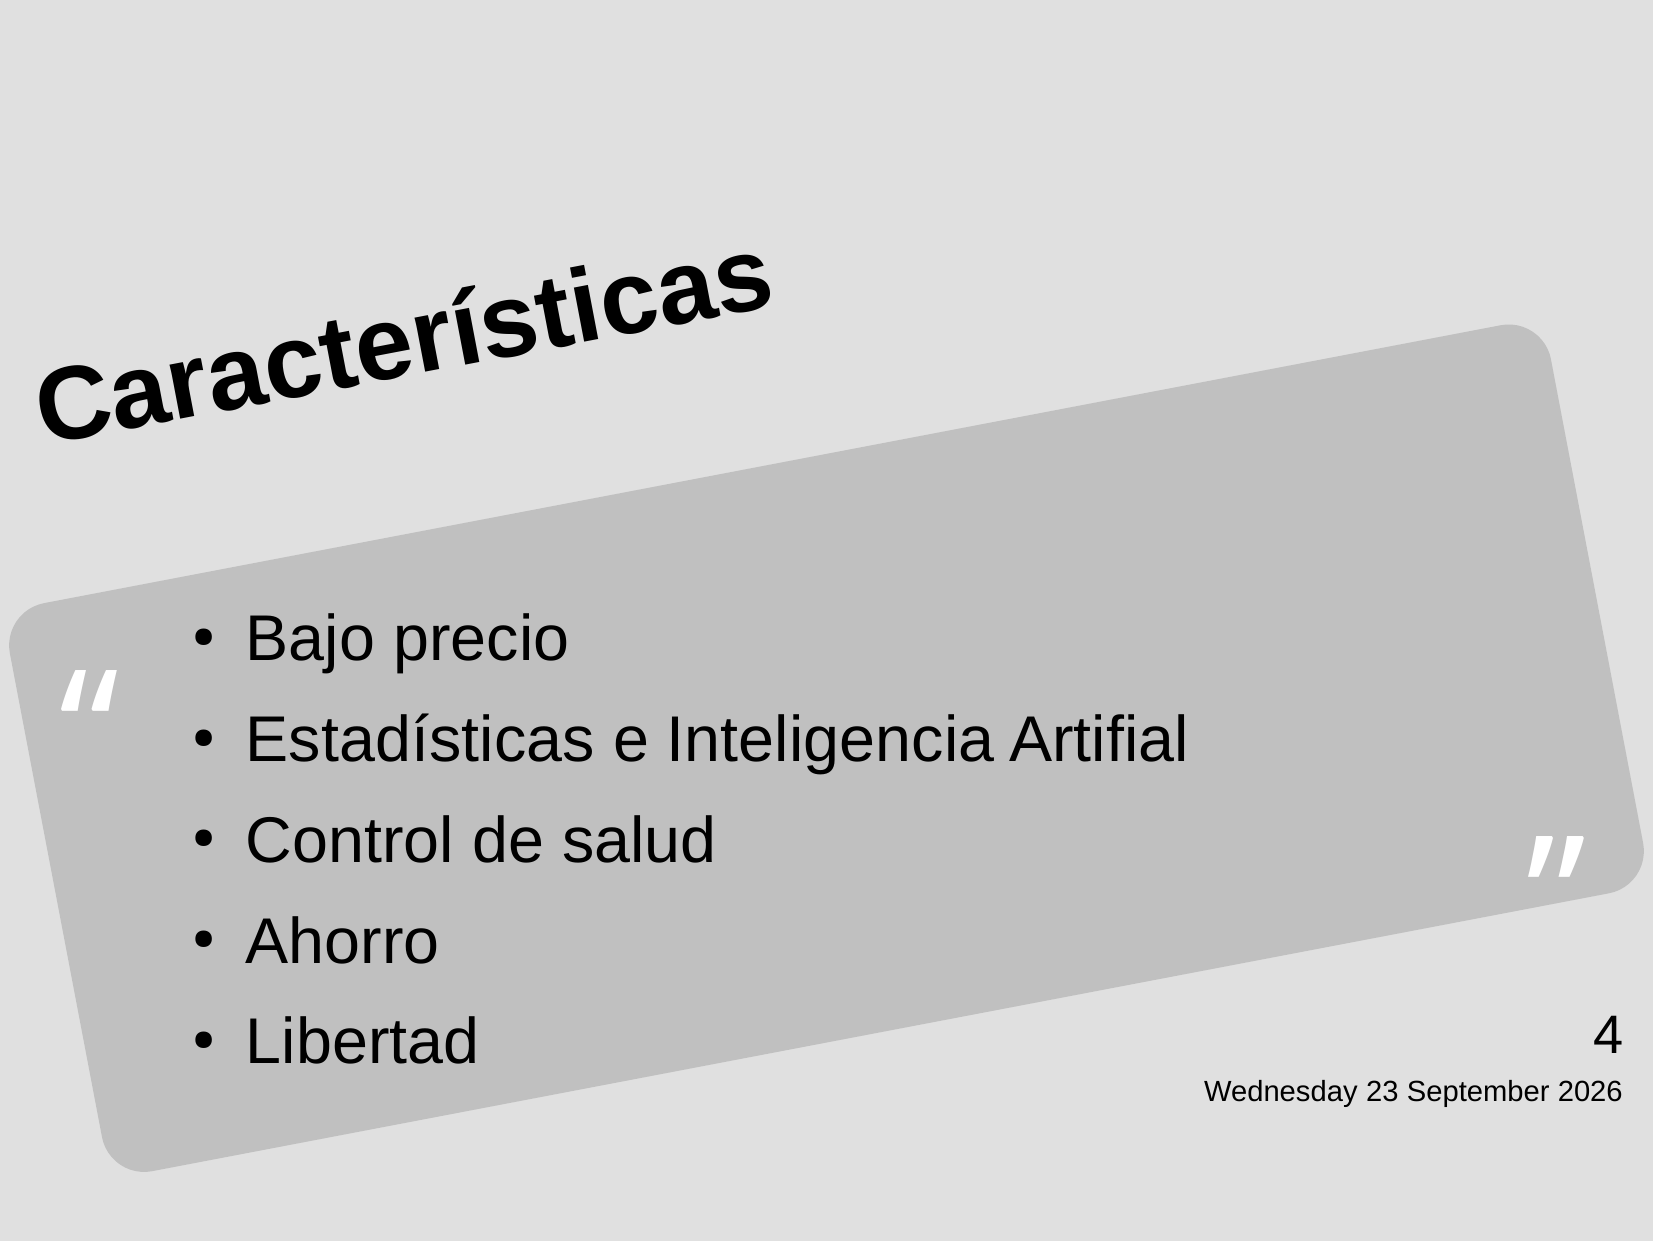

# Características
Bajo precio
Estadísticas e Inteligencia Artifial
Control de salud
Ahorro
Libertad
4